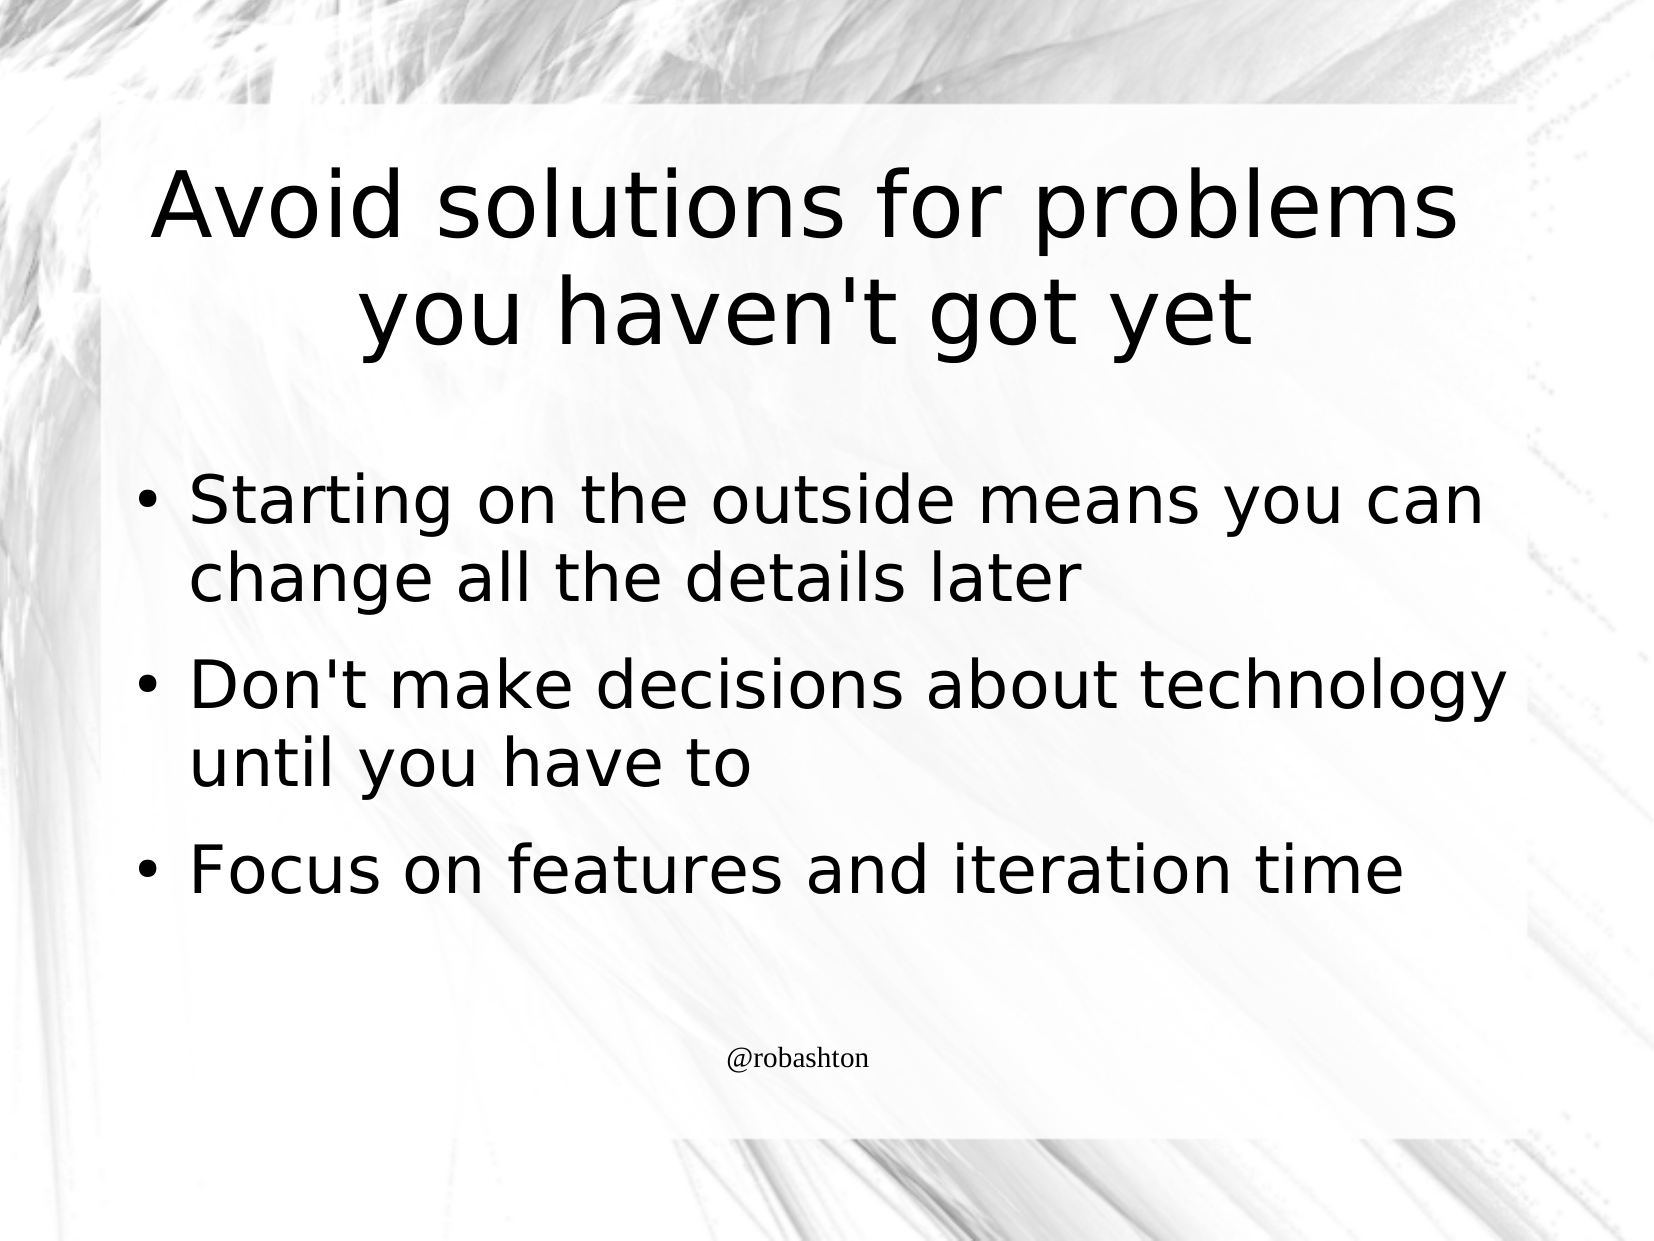

# Avoid solutions for problems you haven't got yet
Starting on the outside means you can change all the details later
Don't make decisions about technology until you have to
Focus on features and iteration time
@robashton